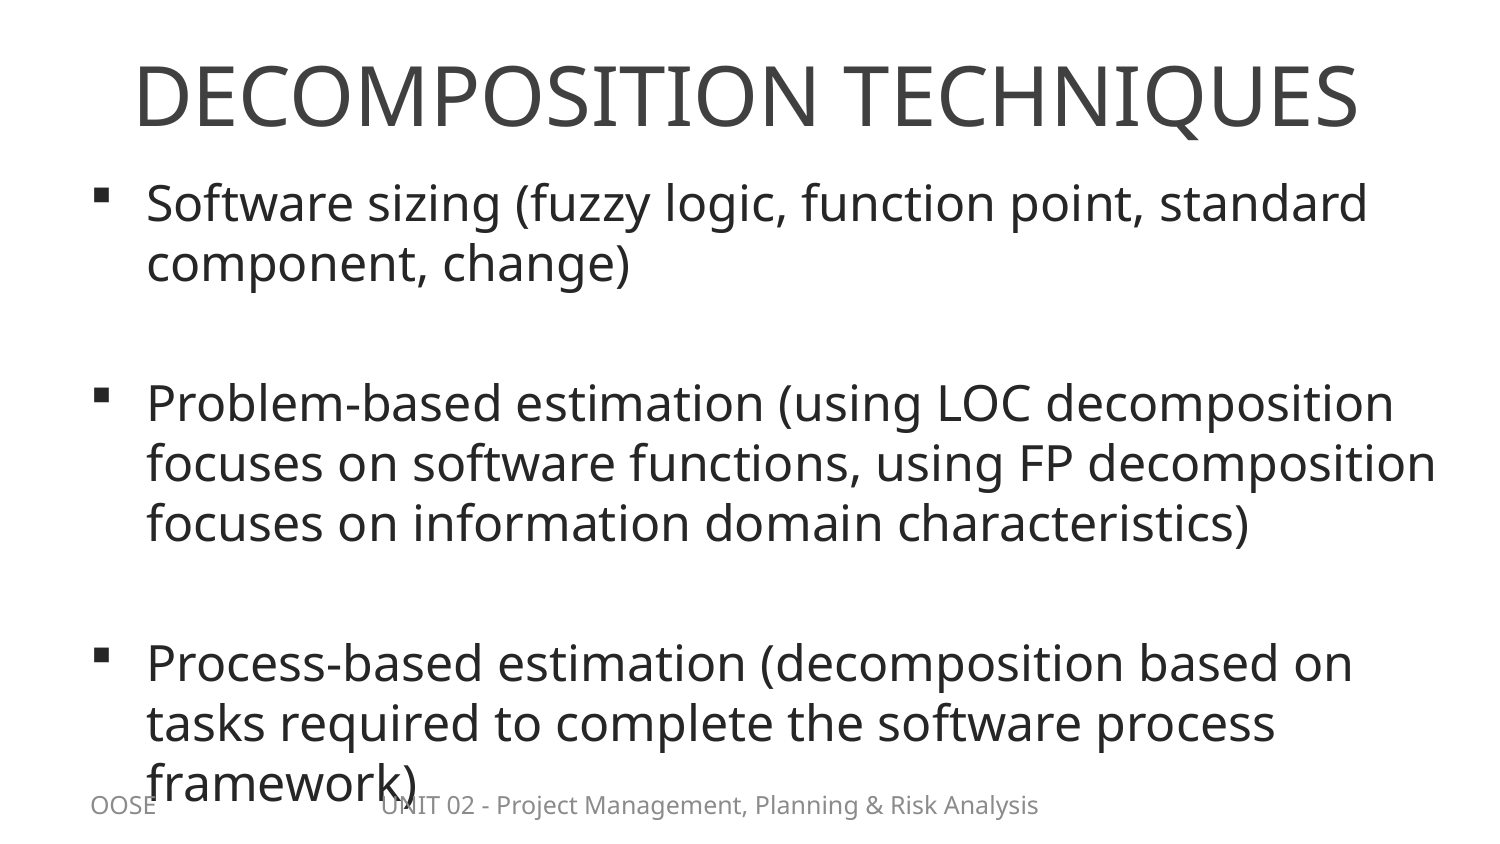

# Decomposition techniques
Software sizing (fuzzy logic, function point, standard component, change)
Problem-based estimation (using LOC decomposition focuses on software functions, using FP decomposition focuses on information domain characteristics)
Process-based estimation (decomposition based on tasks required to complete the software process framework)
OOSE
UNIT 02 - Project Management, Planning & Risk Analysis